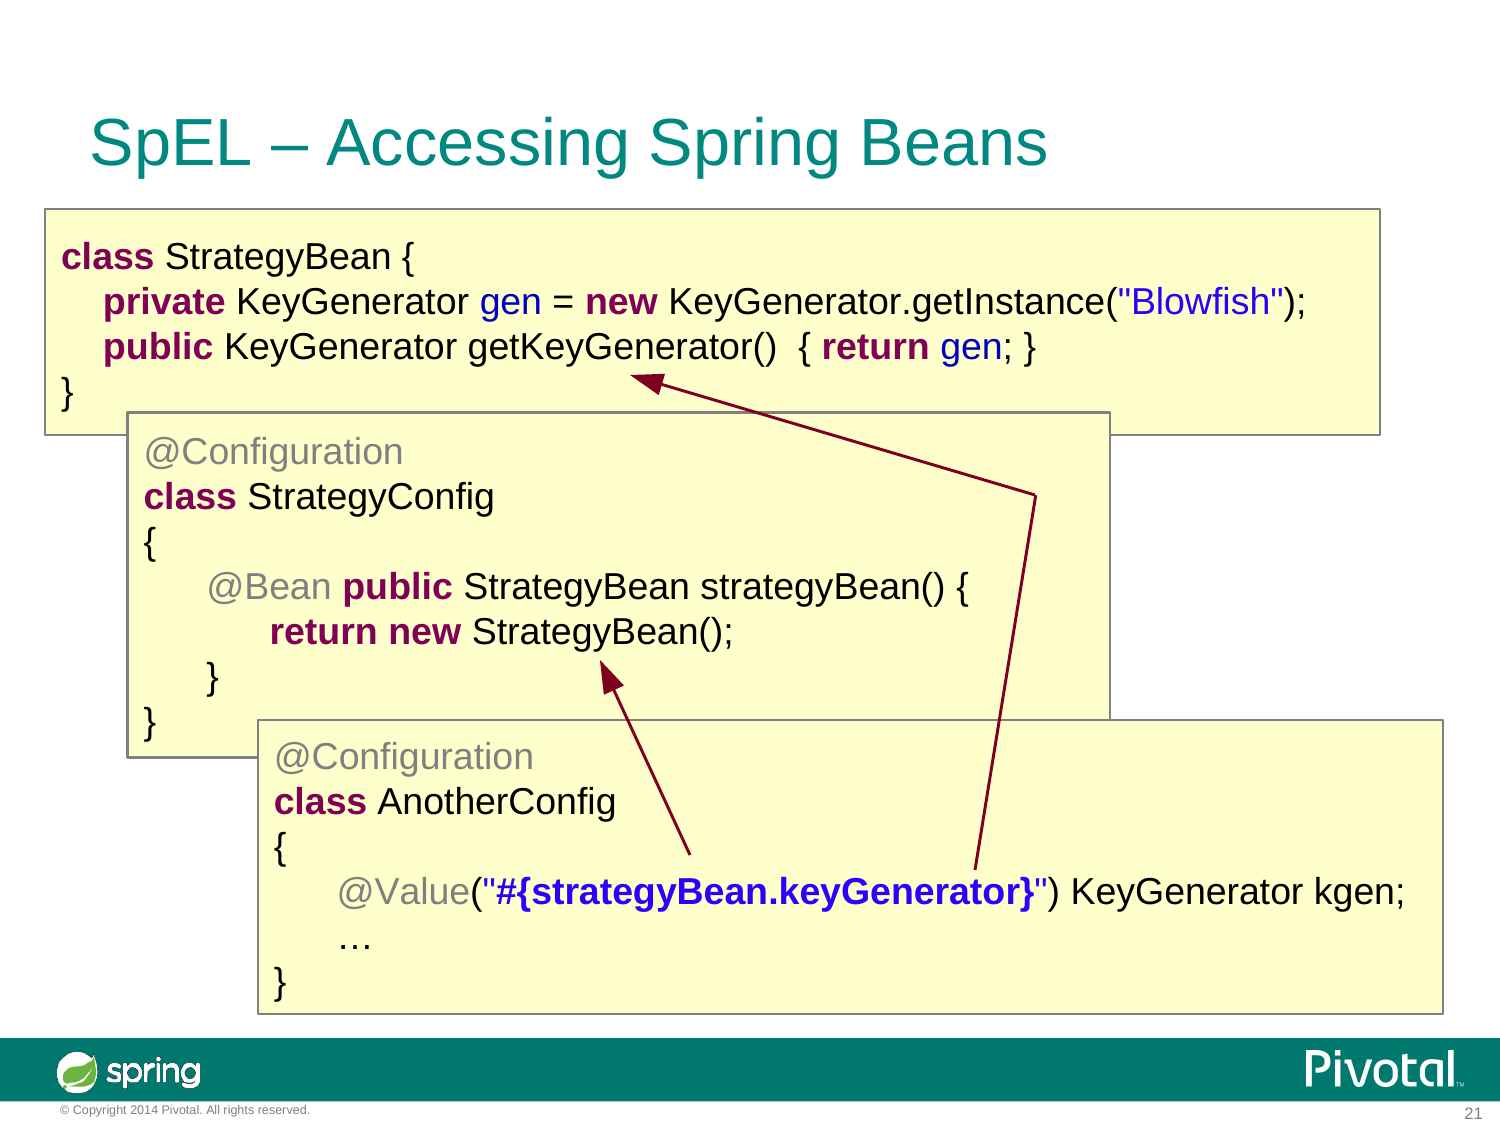

# SpEL – Accessing Spring Beans
class StrategyBean {
 private KeyGenerator gen = new KeyGenerator.getInstance("Blowfish");
 public KeyGenerator getKeyGenerator() { return gen; }
}
@Configuration
class StrategyConfig
{
 @Bean public StrategyBean strategyBean() {
 return new StrategyBean();
 }
}
@Configuration
class AnotherConfig
{
 @Value("#{strategyBean.keyGenerator}") KeyGenerator kgen;
 …
}